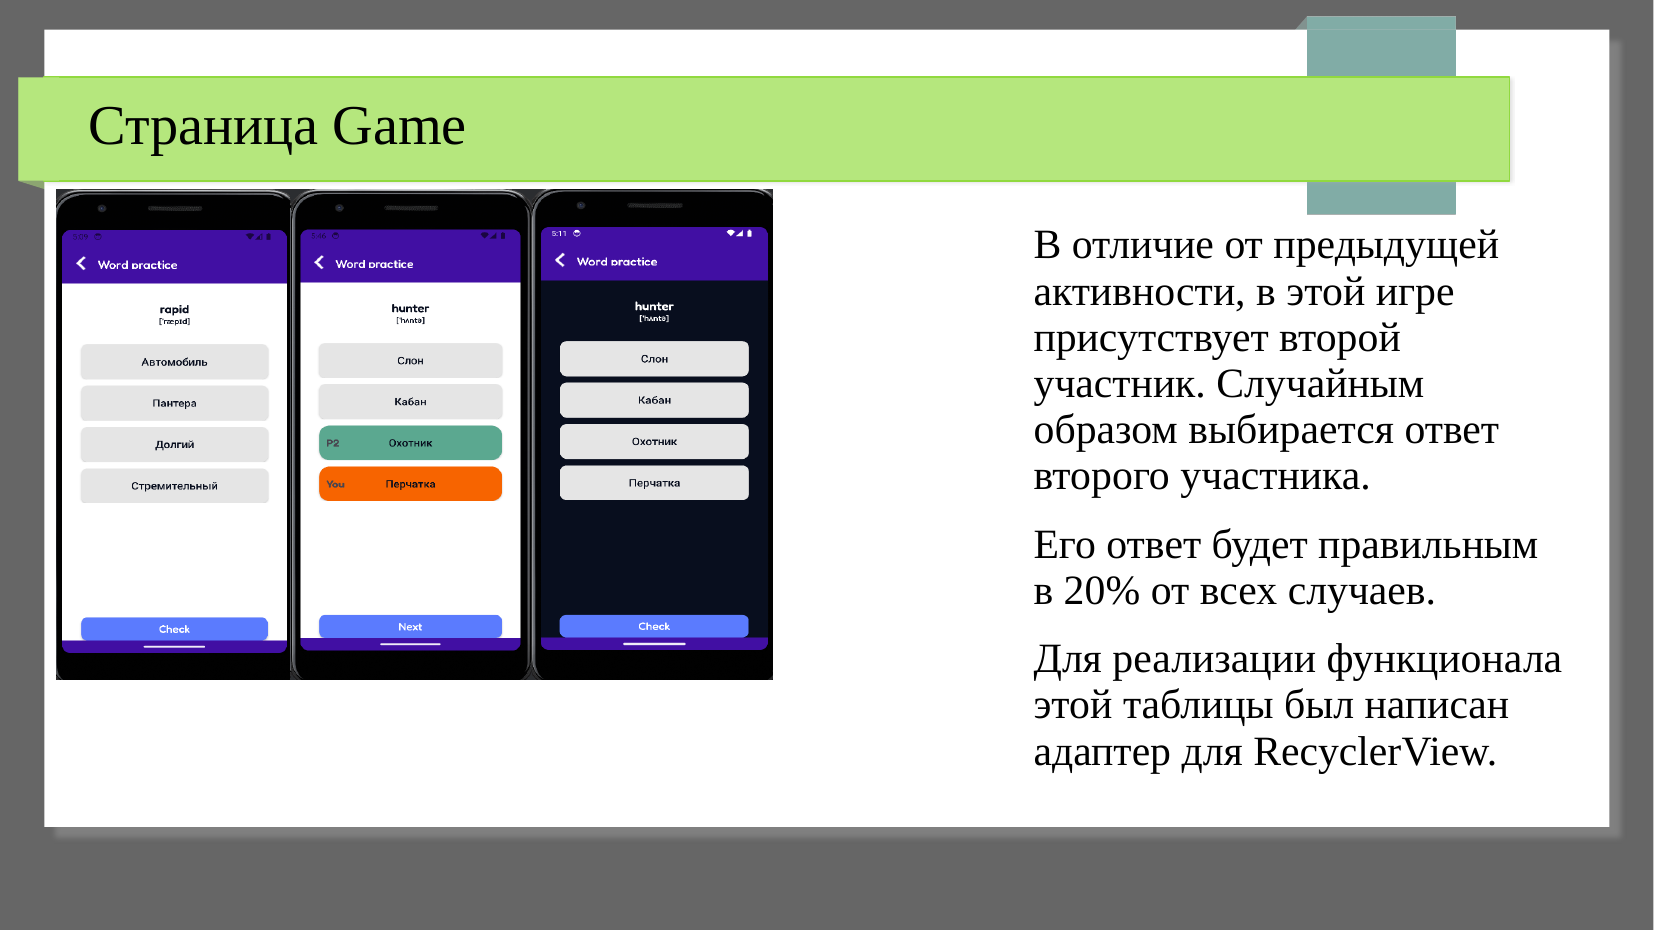

# Страница Game
В отличие от предыдущей активности, в этой игре присутствует второй участник. Случайным образом выбирается ответ второго участника.
Его ответ будет правильным в 20% от всех случаев.
Для реализации функционала этой таблицы был написан адаптер для RecyclerView.